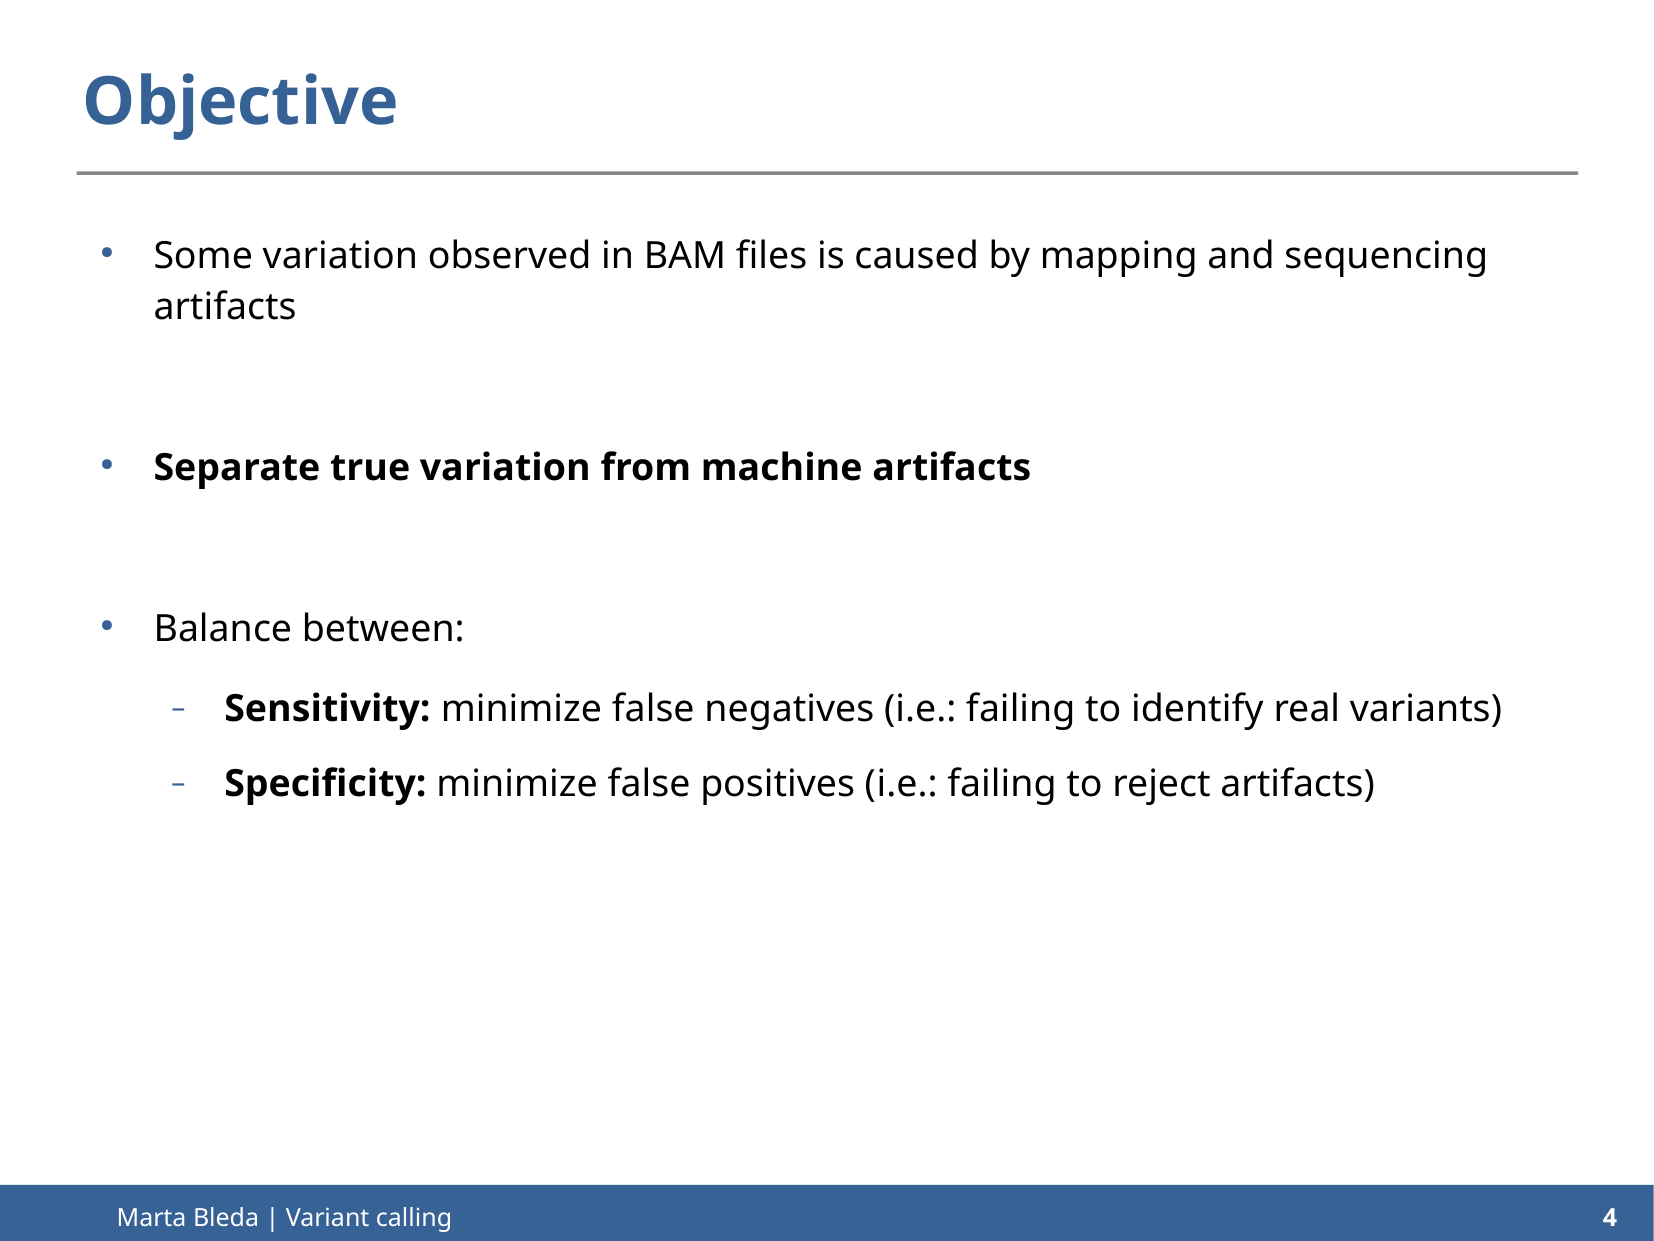

Objective
# Some variation observed in BAM files is caused by mapping and sequencing artifacts
Separate true variation from machine artifacts
Balance between:
Sensitivity: minimize false negatives (i.e.: failing to identify real variants)
Specificity: minimize false positives (i.e.: failing to reject artifacts)
Marta Bleda | Variant calling
4